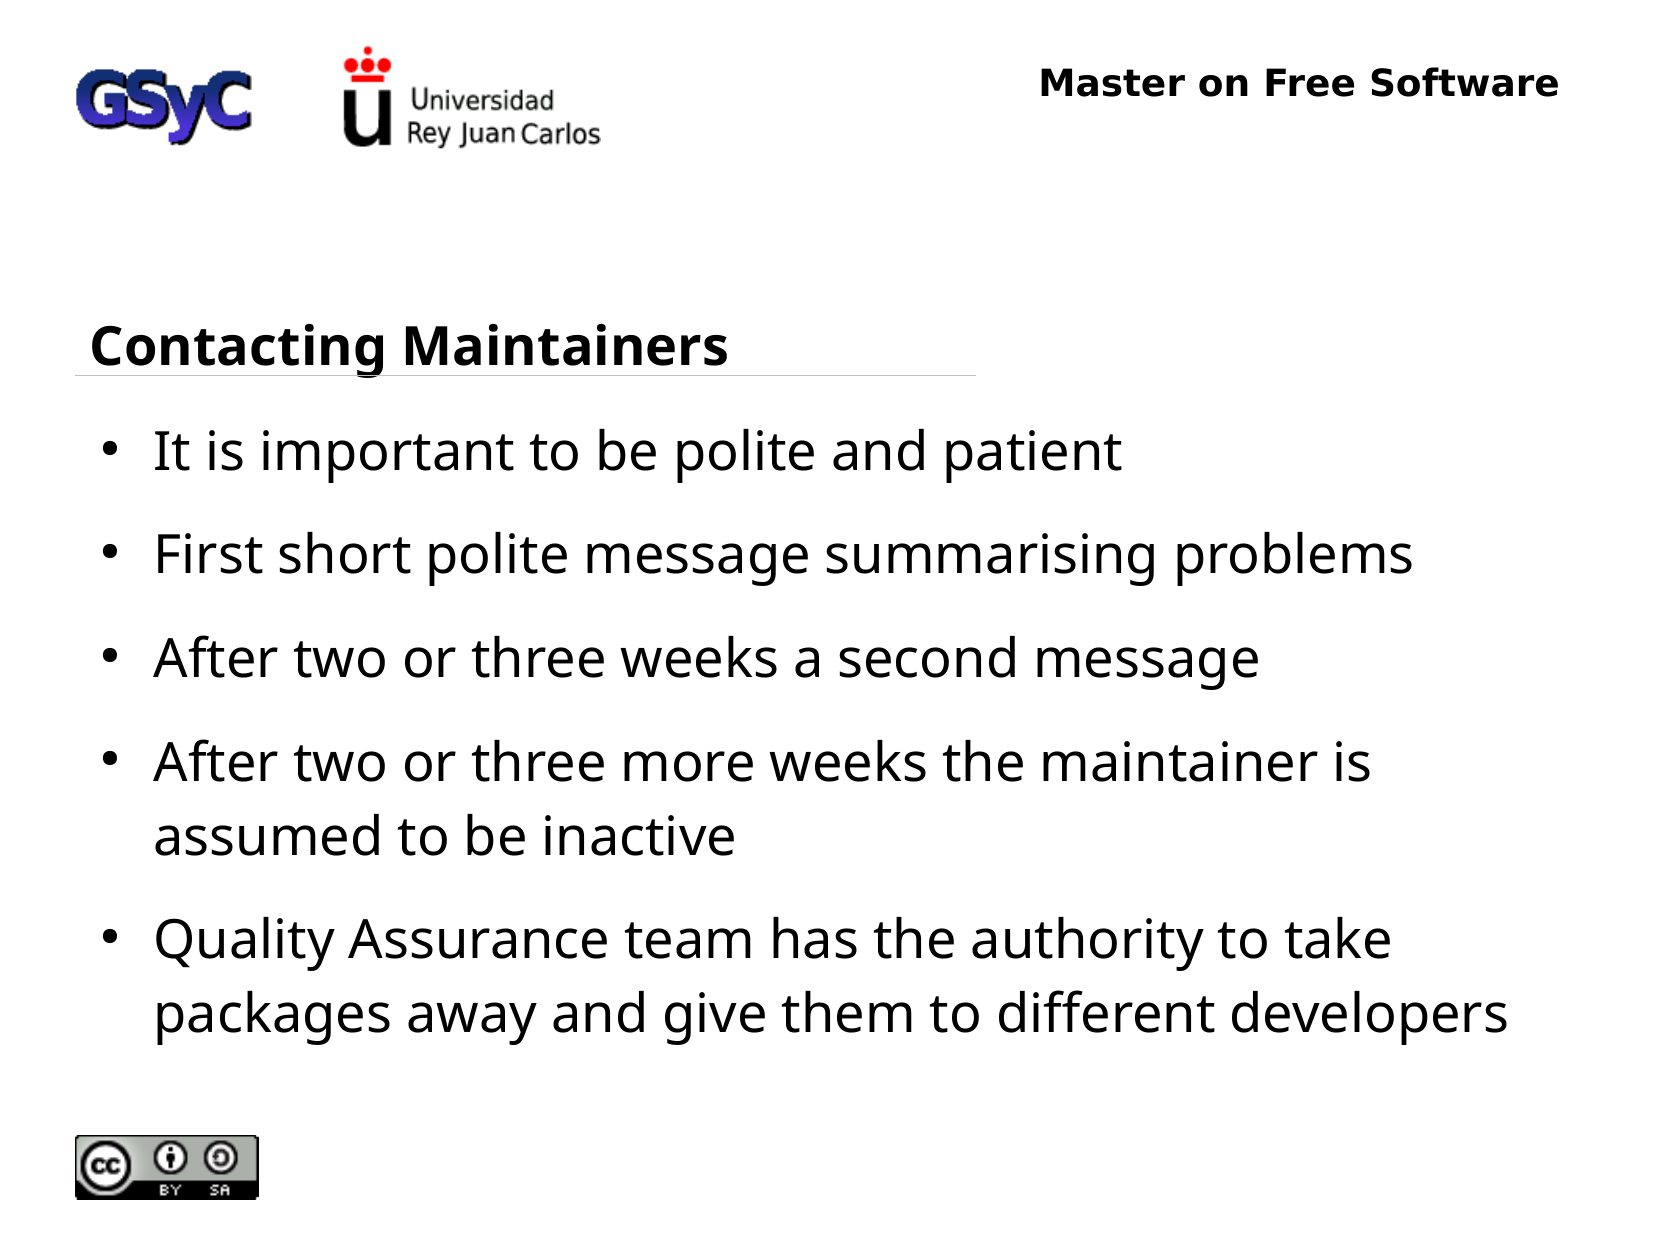

Contacting Maintainers
# It is important to be polite and patient
First short polite message summarising problems
After two or three weeks a second message
After two or three more weeks the maintainer is assumed to be inactive
Quality Assurance team has the authority to take packages away and give them to different developers